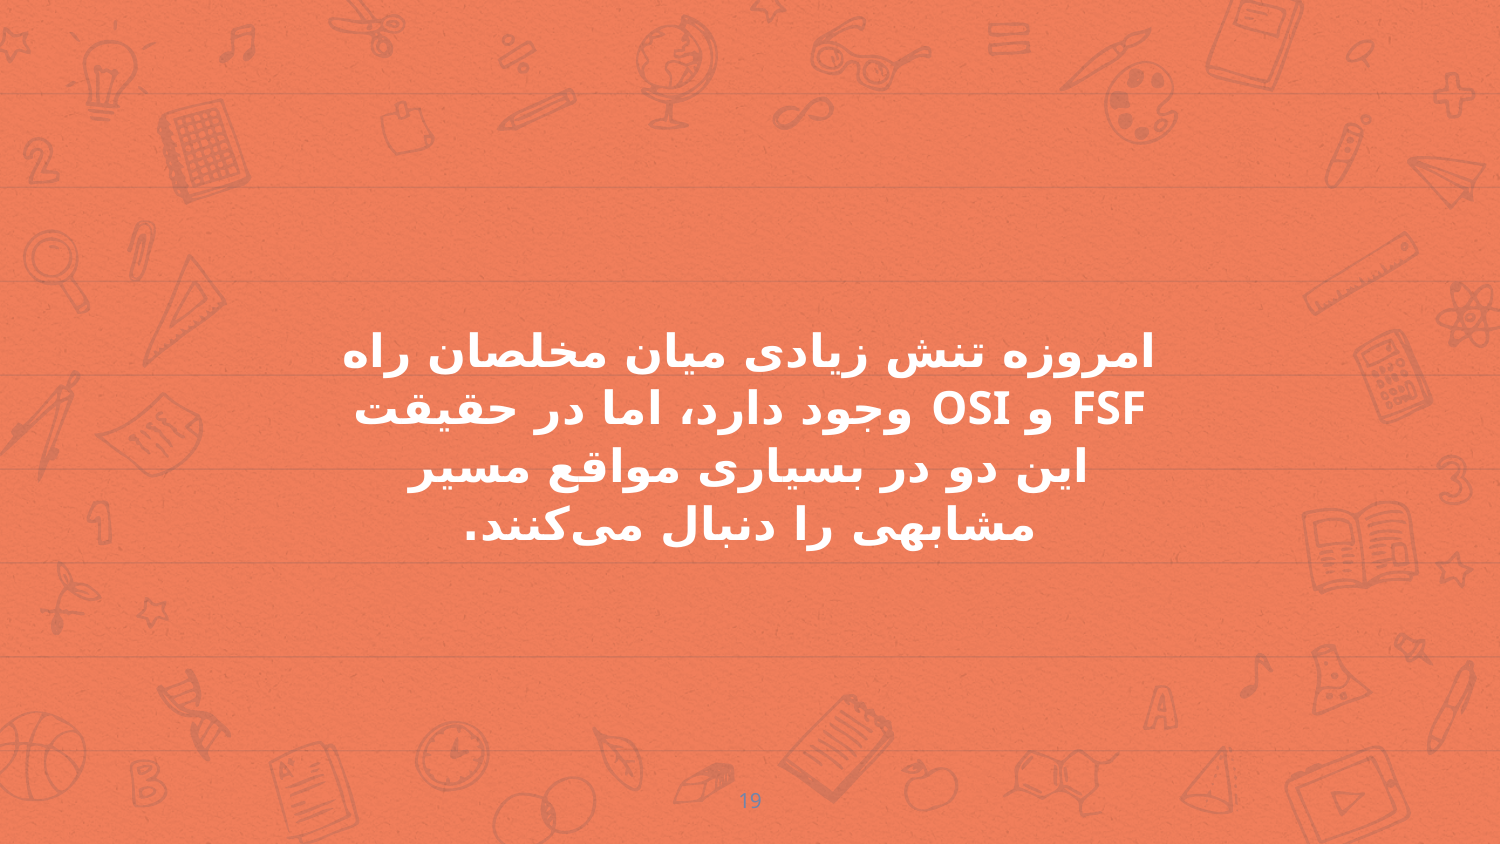

# امروزه تنش زیادی میان مخلصان راه FSF و OSI وجود دارد، اما در حقیقت این دو در بسیاری مواقع مسیر مشابهی را دنبال می‌کنند.